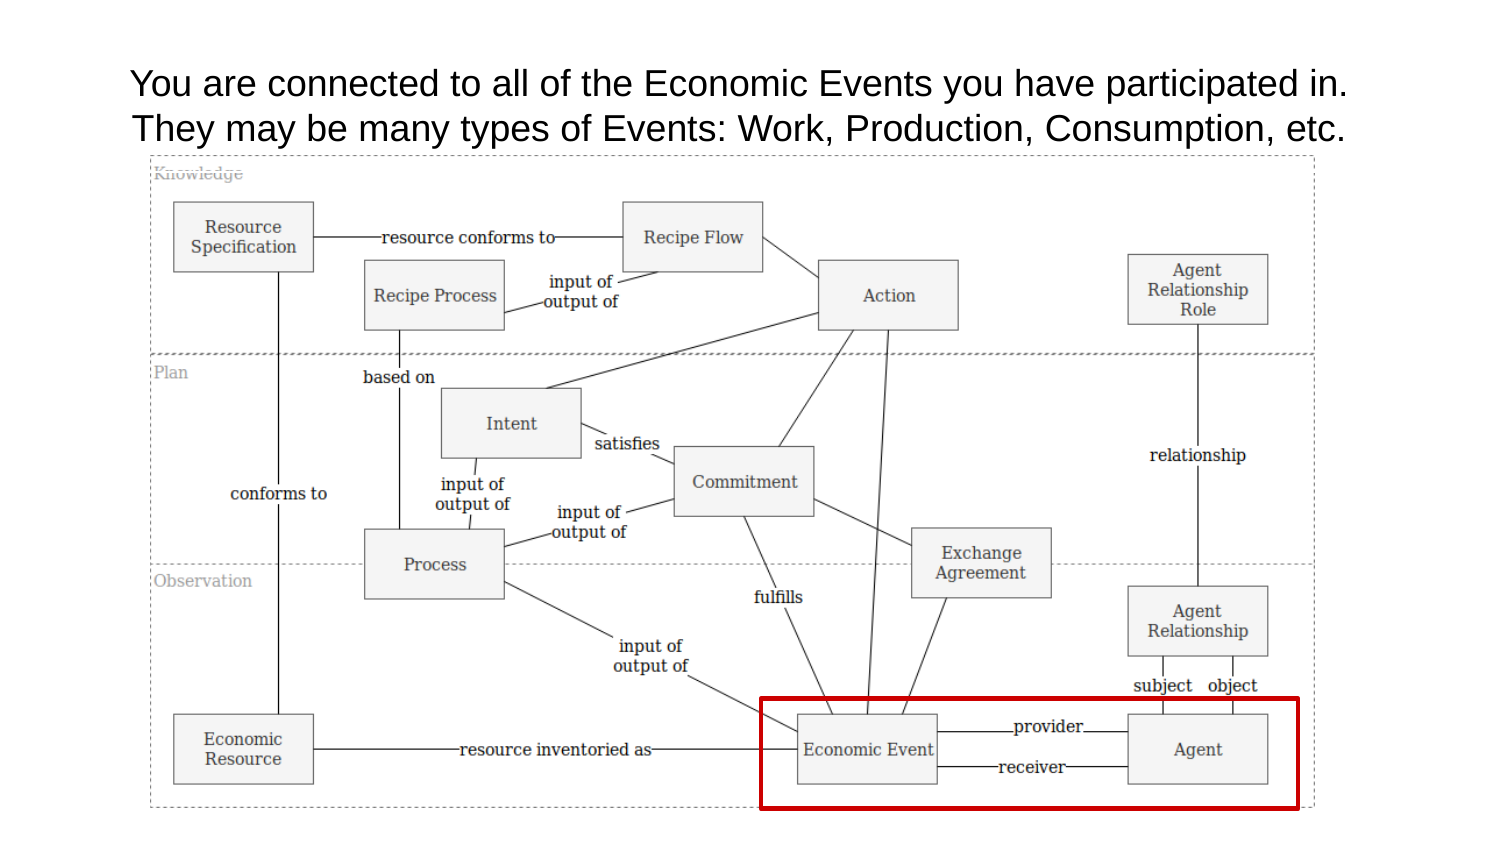

You are connected to all of the Economic Events you have participated in.
They may be many types of Events: Work, Production, Consumption, etc.